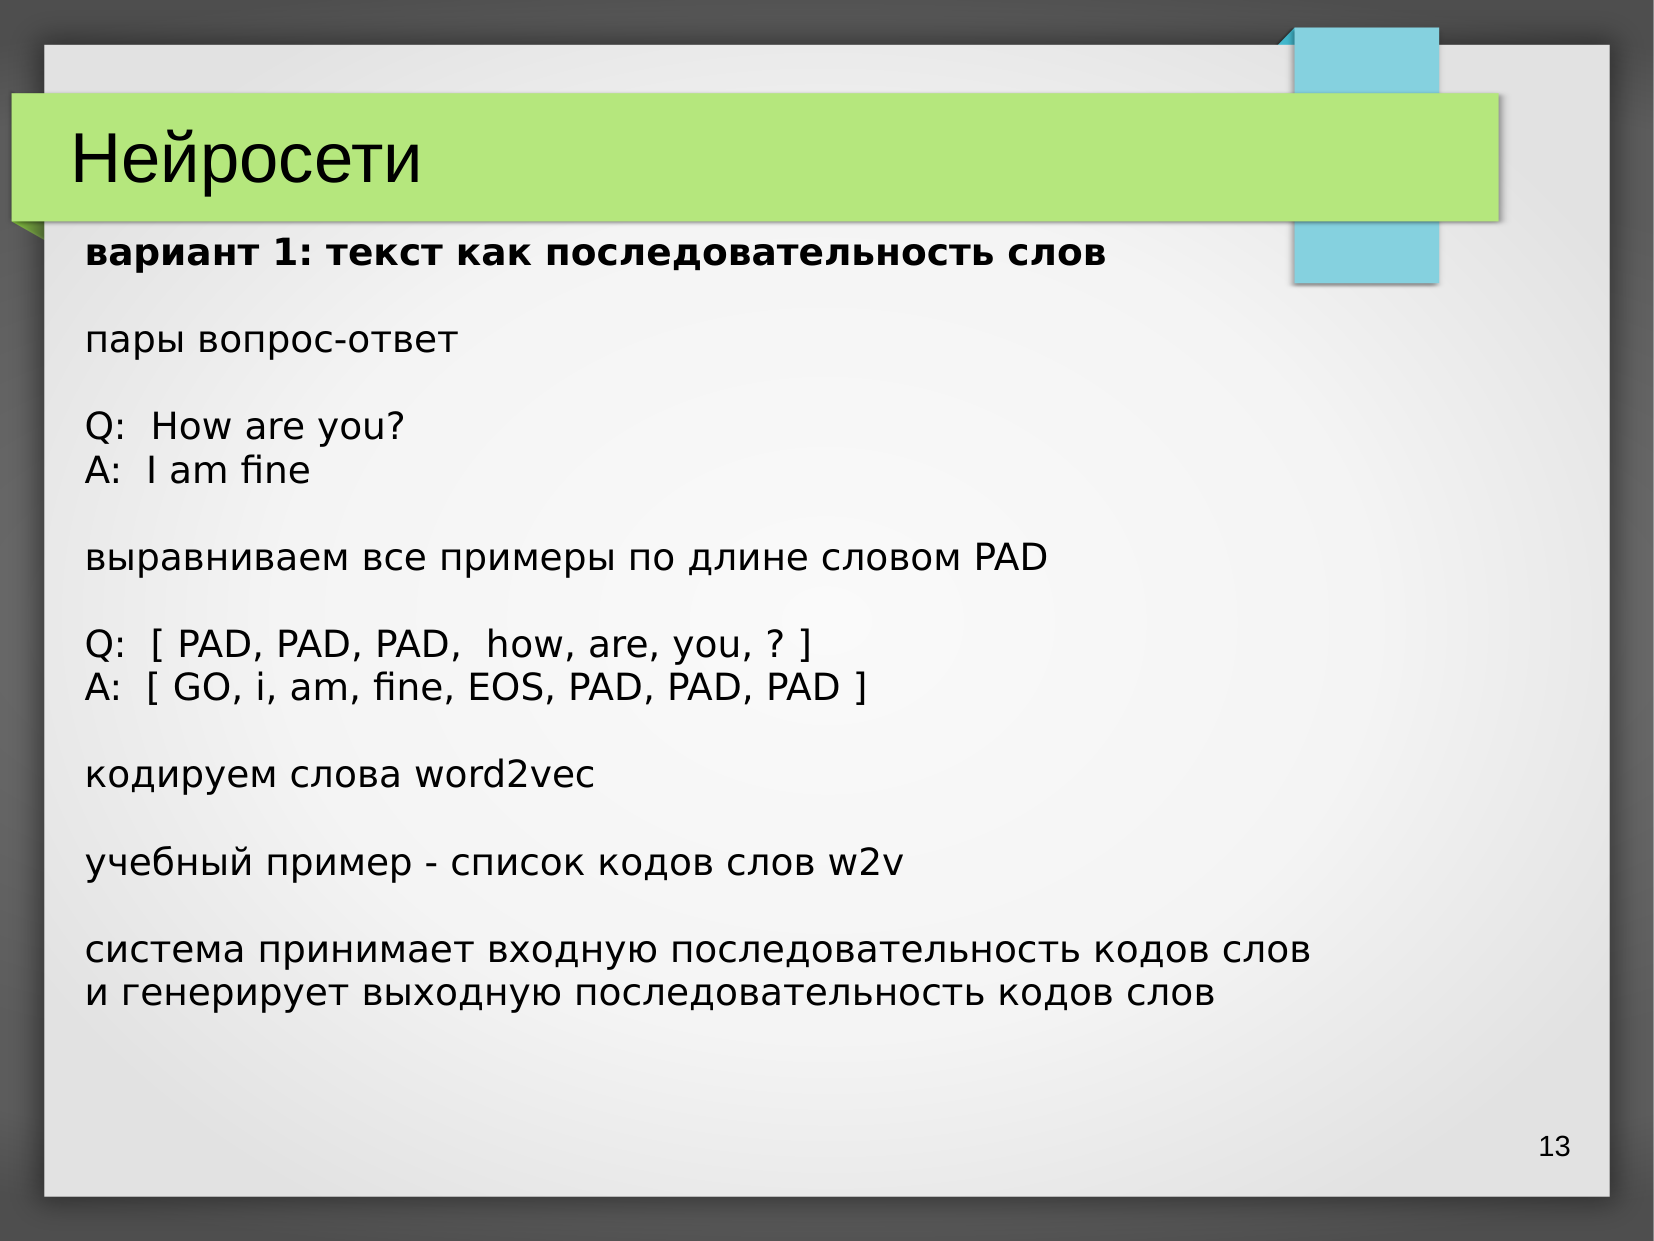

# Нейросети
вариант 1: текст как последовательность слов
пары вопрос-ответ
Q: How are you?
A: I am fine
выравниваем все примеры по длине словом PAD
Q: [ PAD, PAD, PAD, how, are, you, ? ]
A: [ GO, i, am, fine, EOS, PAD, PAD, PAD ]
кодируем слова word2vec
учебный пример - список кодов слов w2v
система принимает входную последовательность кодов слов
и генерирует выходную последовательность кодов слов
13